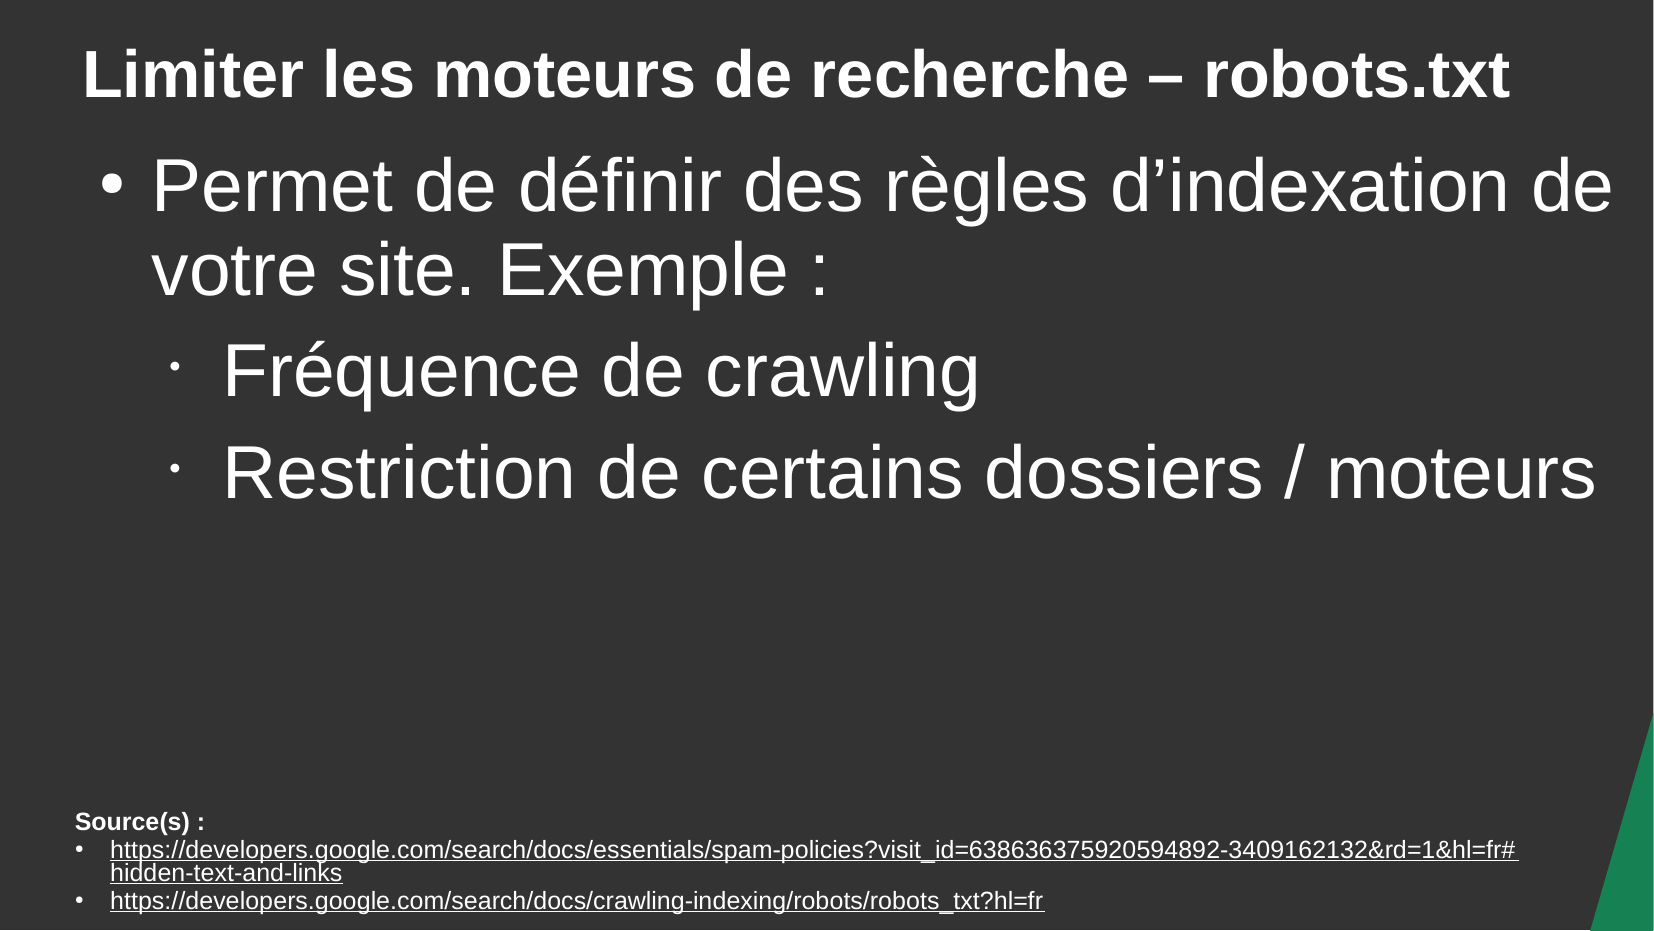

# Limiter les moteurs de recherche – robots.txt
Permet de définir des règles d’indexation de votre site. Exemple :
Fréquence de crawling
Restriction de certains dossiers / moteurs
Source(s) :
https://developers.google.com/search/docs/essentials/spam-policies?visit_id=638636375920594892-3409162132&rd=1&hl=fr#hidden-text-and-links
https://developers.google.com/search/docs/crawling-indexing/robots/robots_txt?hl=fr